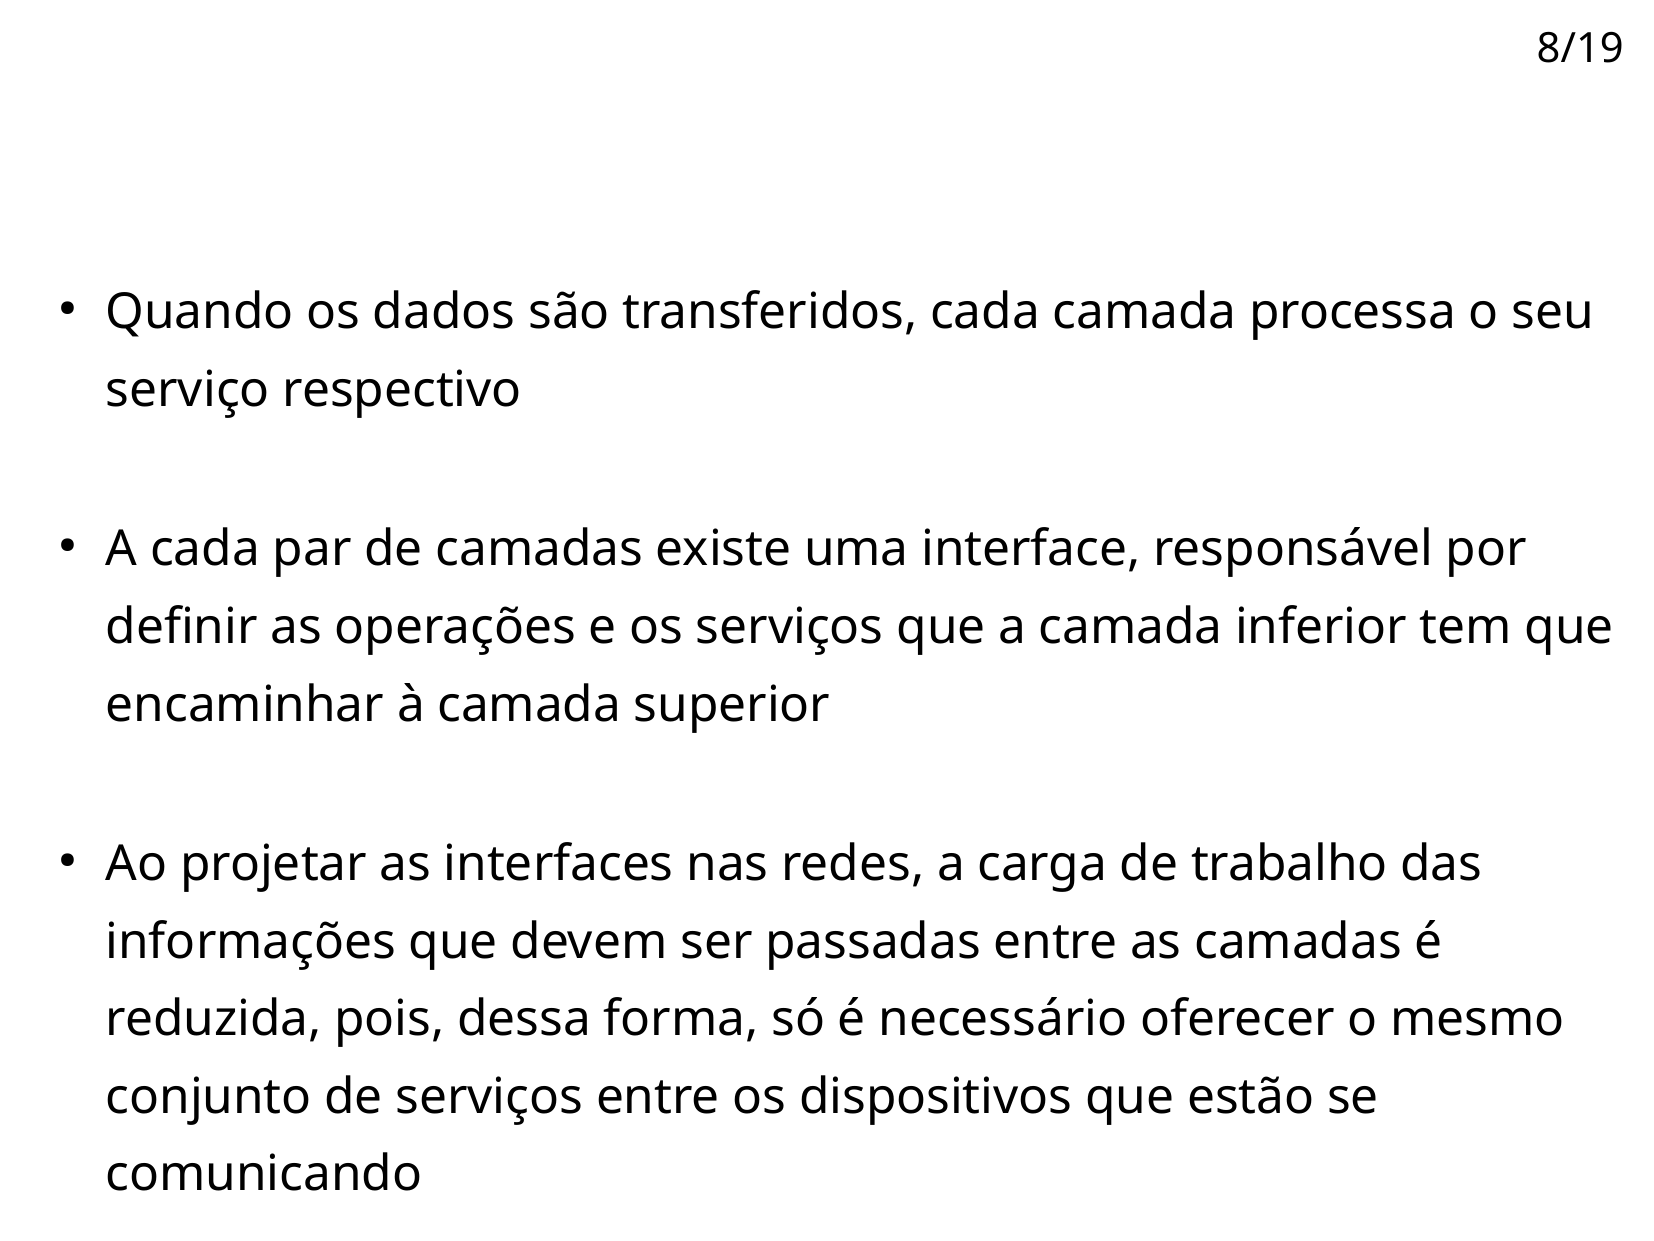

8
#
Quando os dados são transferidos, cada camada processa o seu serviço respectivo
A cada par de camadas existe uma interface, responsável por definir as operações e os serviços que a camada inferior tem que encaminhar à camada superior
Ao projetar as interfaces nas redes, a carga de trabalho das informações que devem ser passadas entre as camadas é reduzida, pois, dessa forma, só é necessário oferecer o mesmo conjunto de serviços entre os dispositivos que estão se comunicando